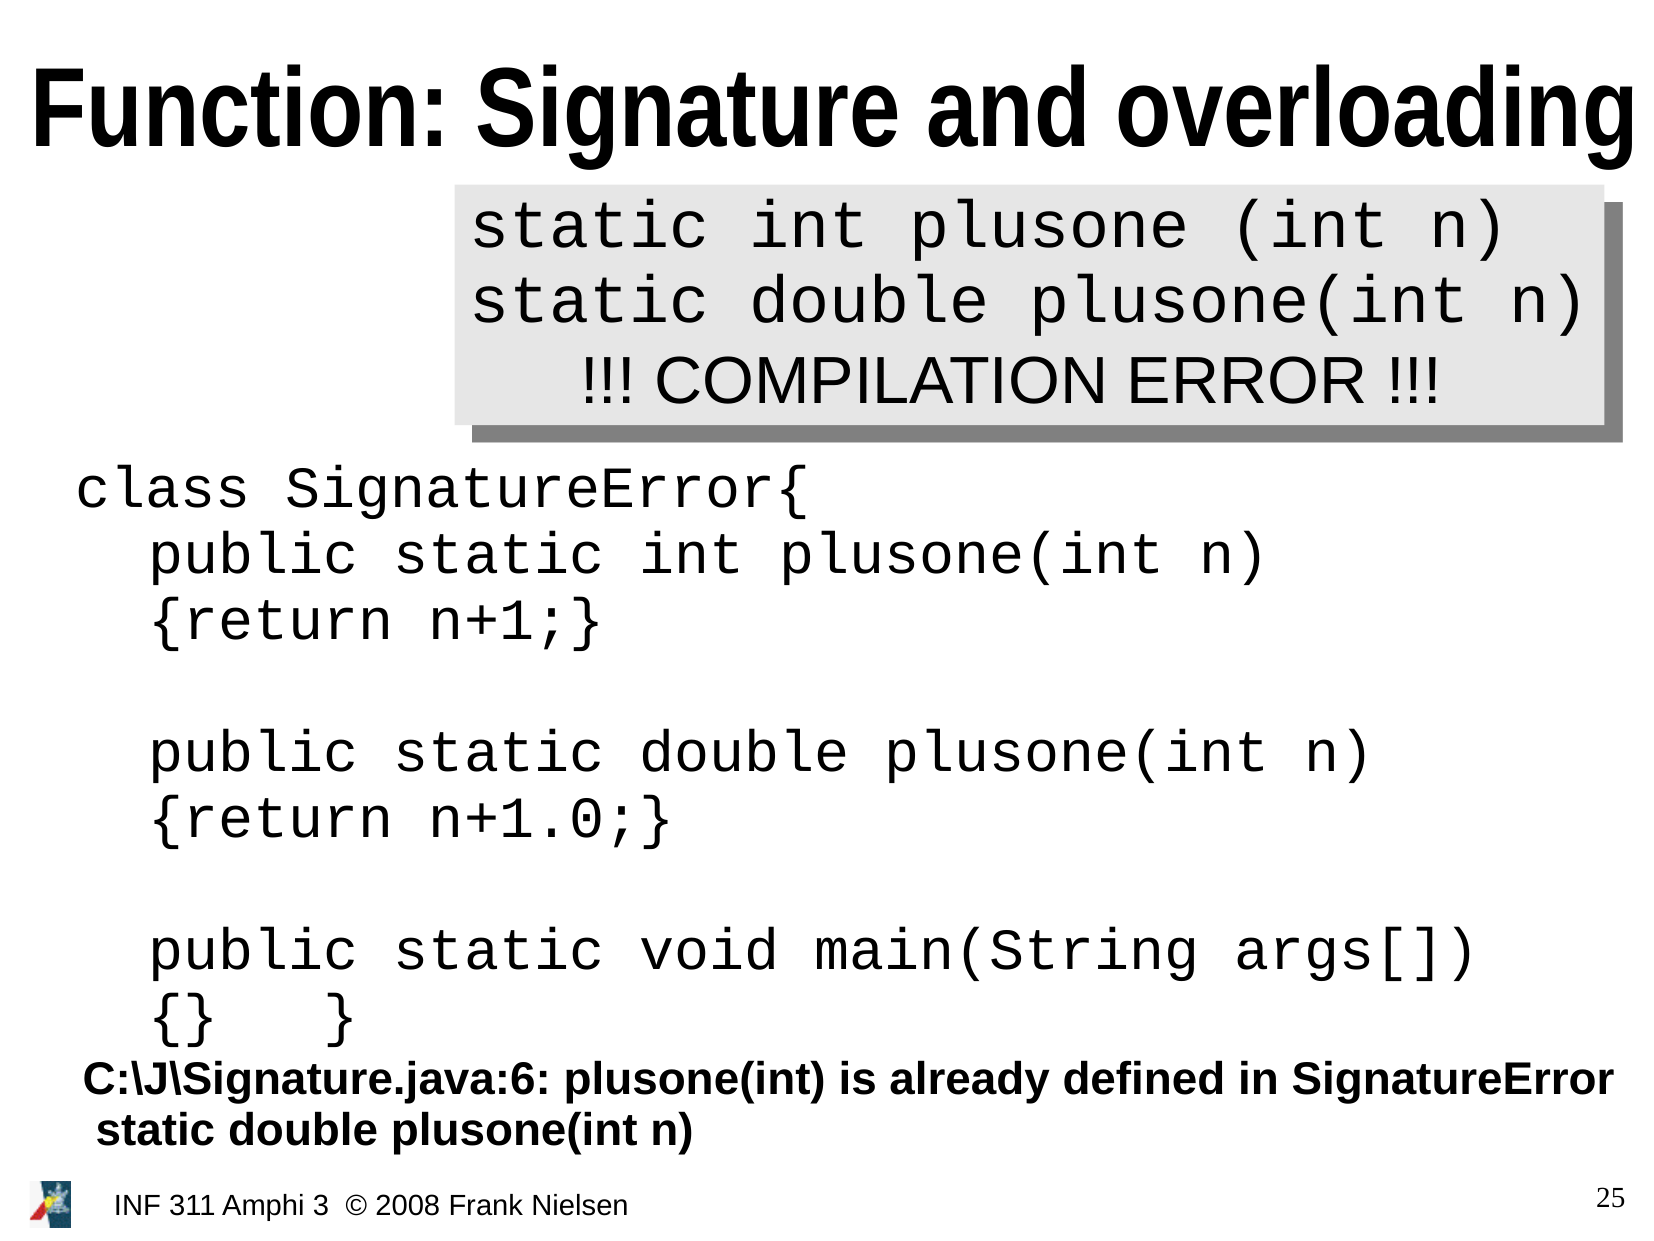

Function: Signature and overloading
static int plusone (int n)
static double plusone(int n)
 !!! COMPILATION ERROR !!!
class SignatureError{
	public static int plusone(int n)
	{return n+1;}
	public static double plusone(int n)
	{return n+1.0;}
	public static void main(String args[])
	{} }
C:\J\Signature.java:6: plusone(int) is already defined in SignatureError
 static double plusone(int n)